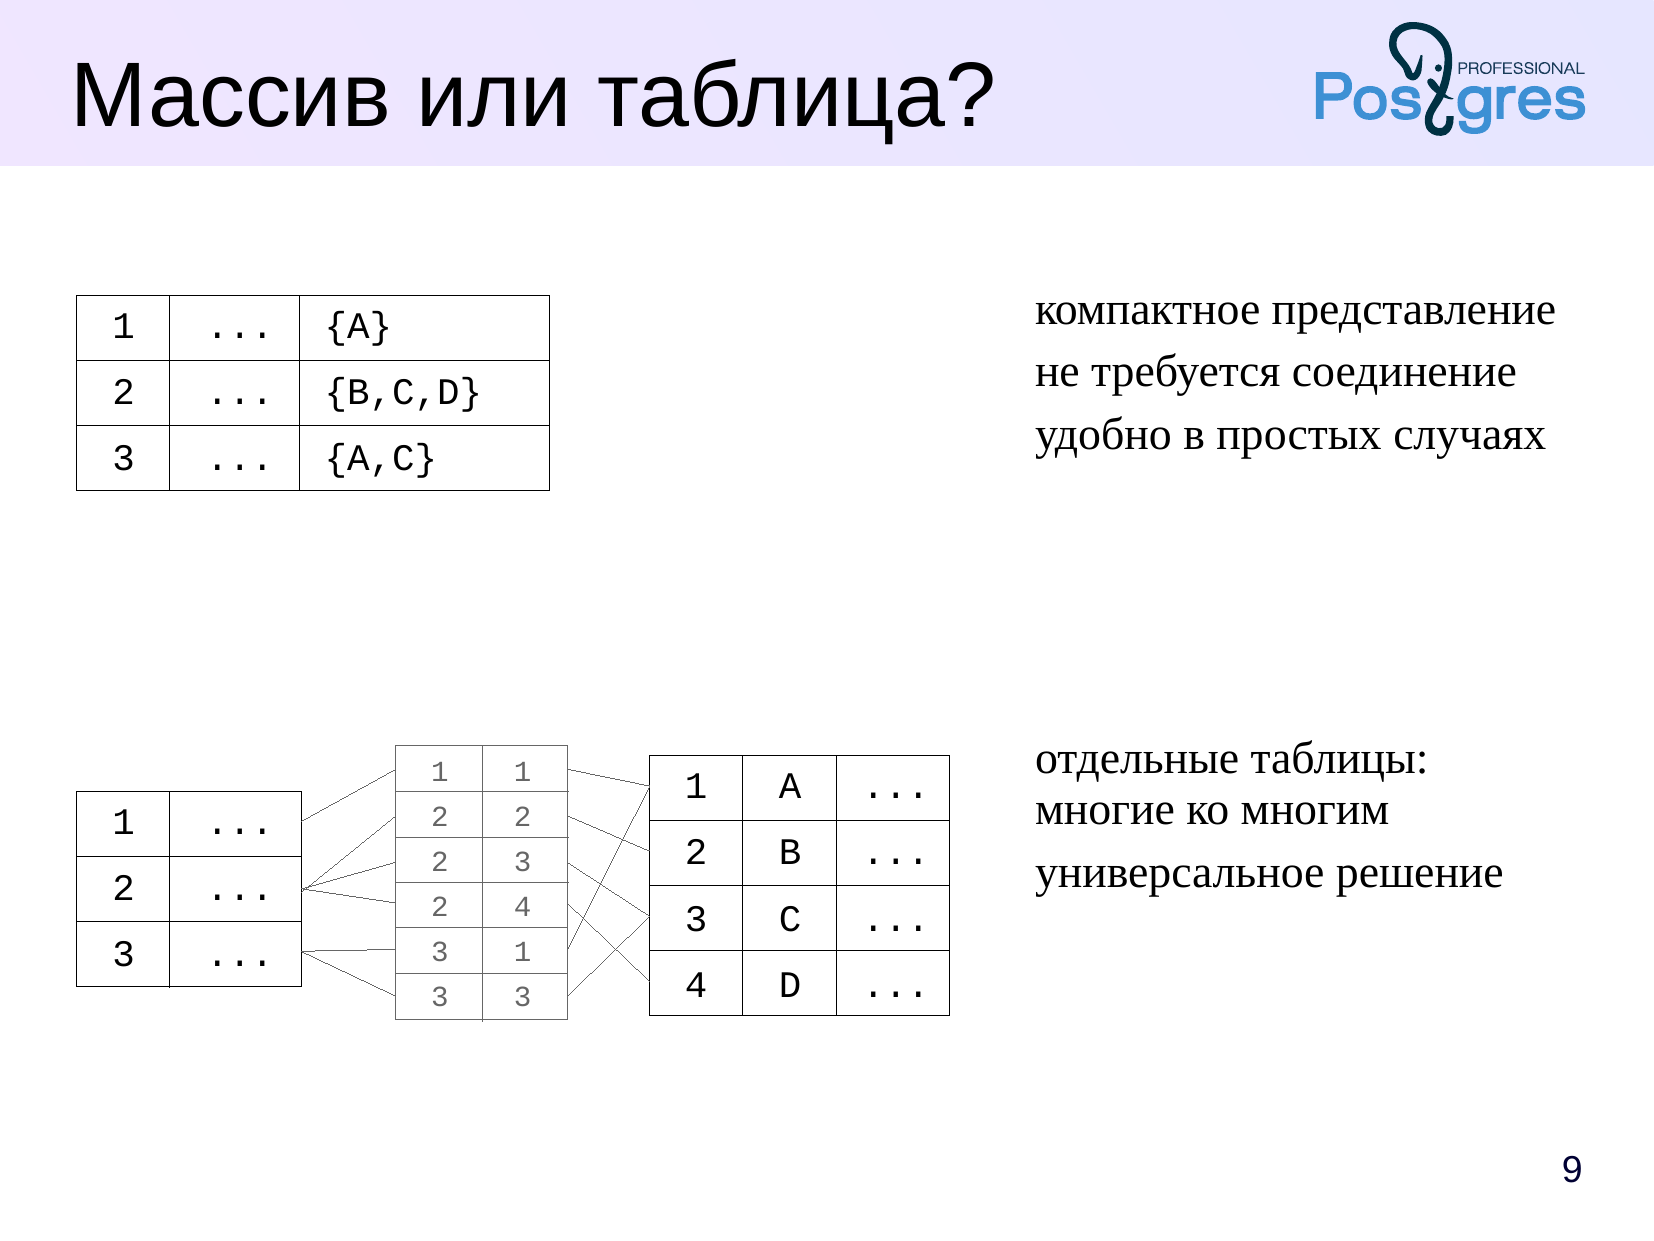

# Массив или таблица?
компактное представление
не требуется соединение
удобно в простых случаях
отдельные таблицы:
многие ко многим
универсальное решение
1	...	{A}
2	...	{B,C,D}
3	...	{A,C}
1	1
2	2
2	3
2	4
3	1
3	3
1	A	...
2	B	...
3	C	...
4	D	...
1	...
2	...
3	...